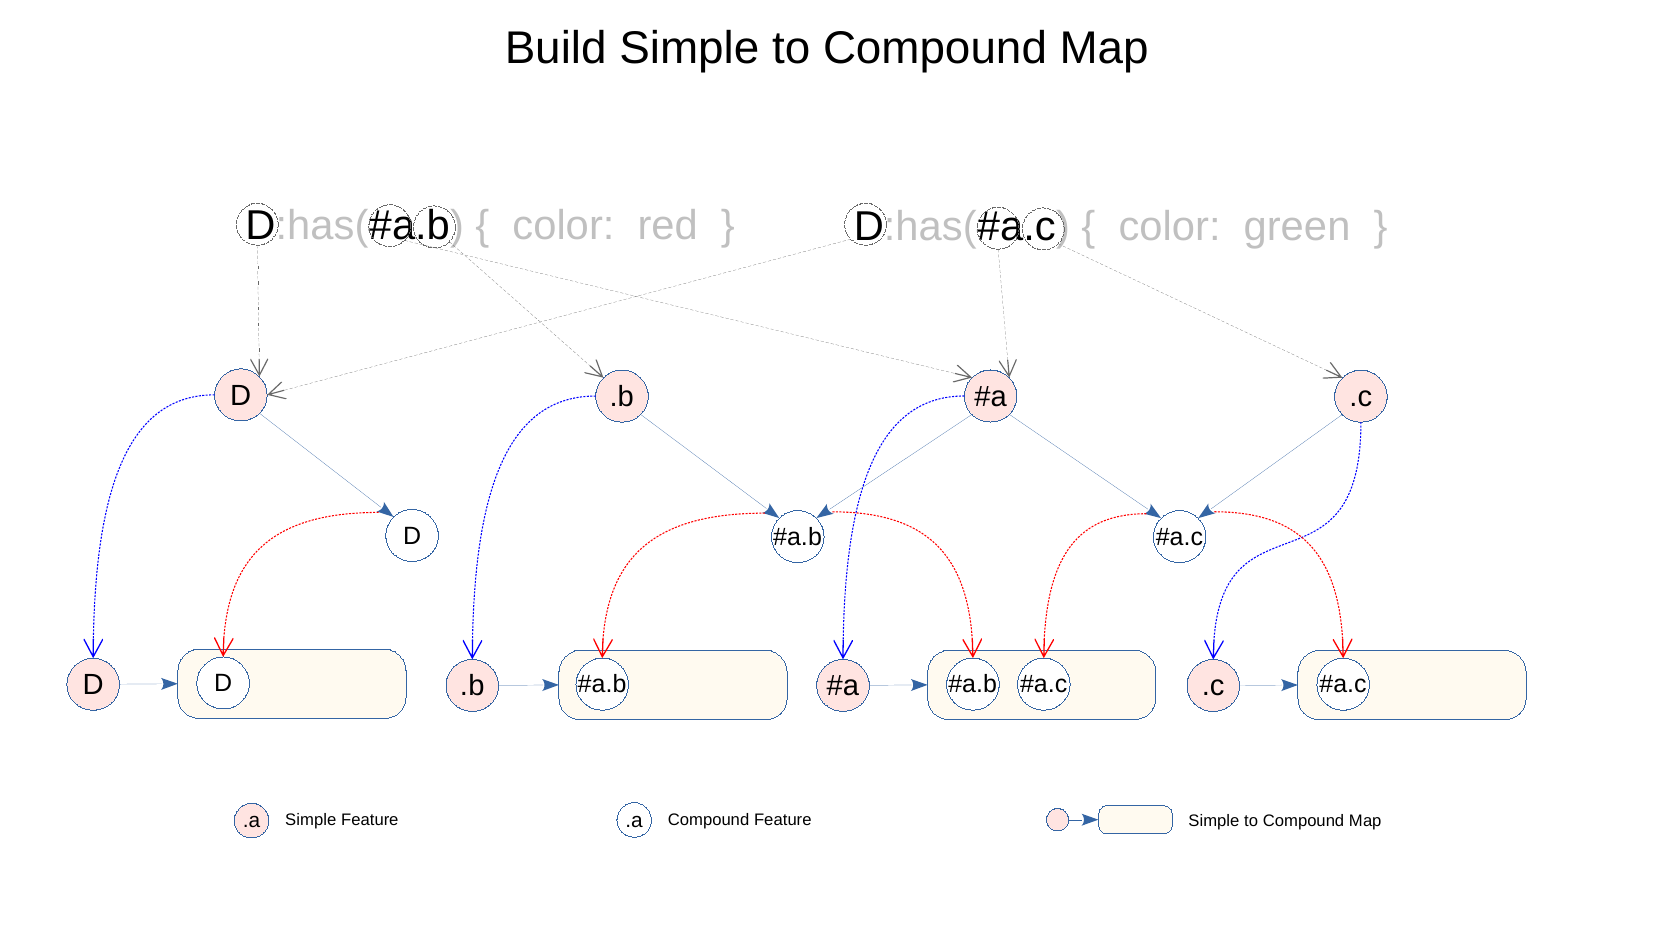

Build Simple to Compound Map
D:has(#a.b) { color: red }
D:has(#a.c) { color: green }
D
#a
.b
.c
D
#a.b
#a.c
D
#a.b
#a.b
#a.c
D
#a.c
#a
.b
.c
.a
Compound Feature
.a
Simple Feature
Simple to Compound Map